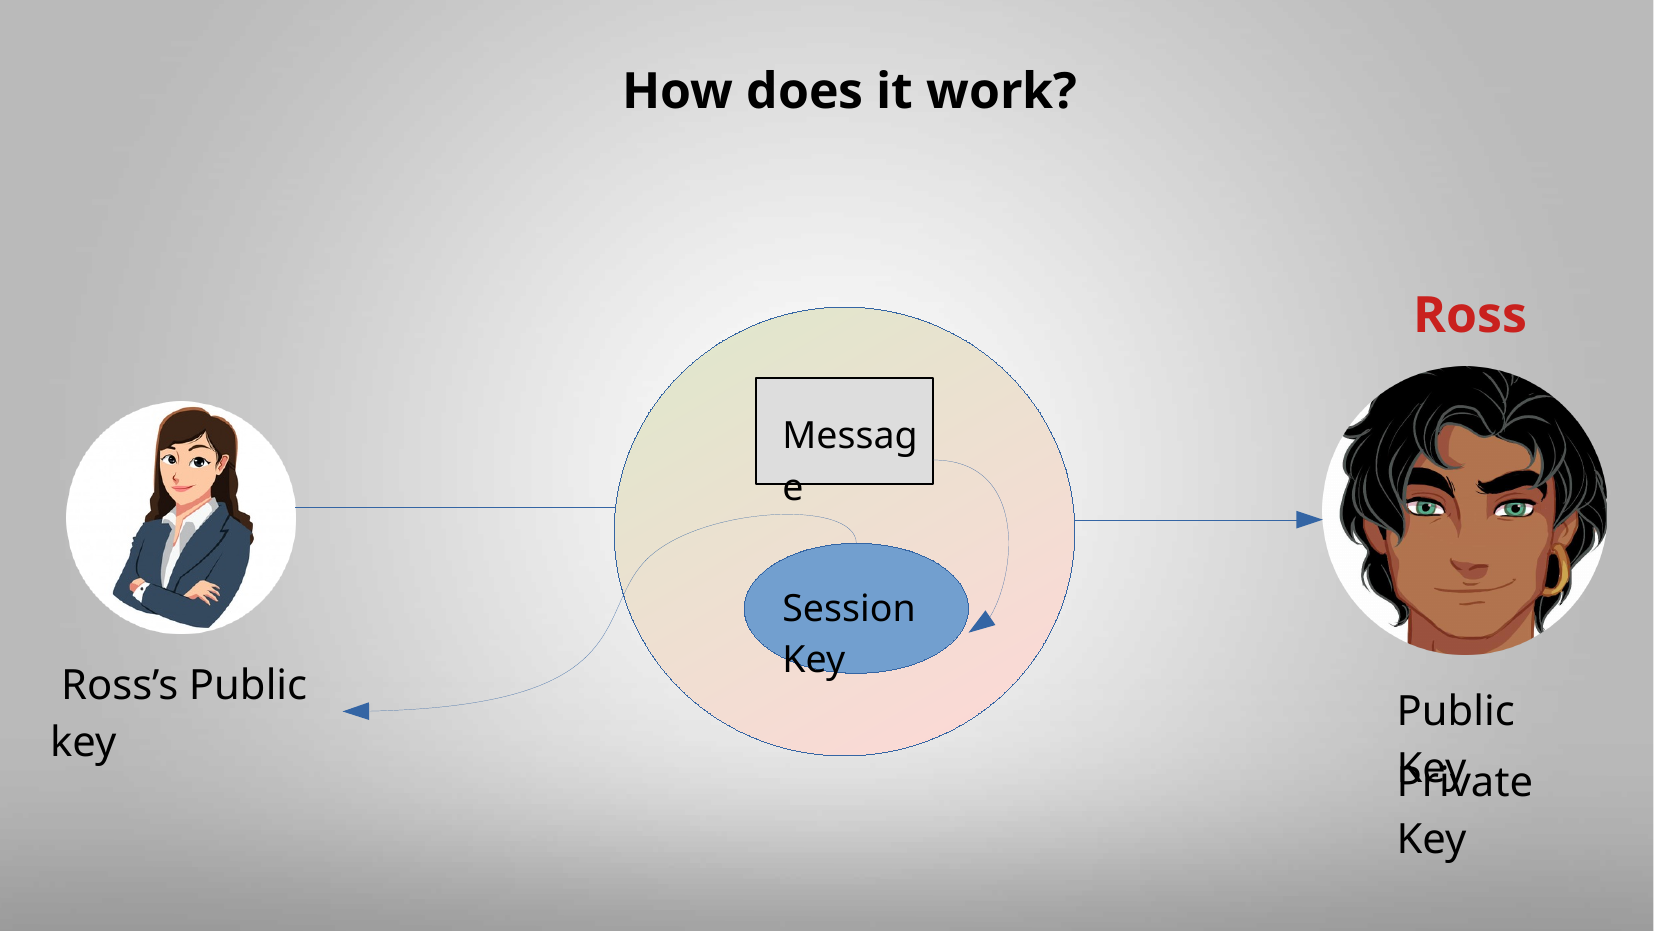

How does it work?
Ross
Message
Session Key
 Ross’s Public key
Public Key
Private Key